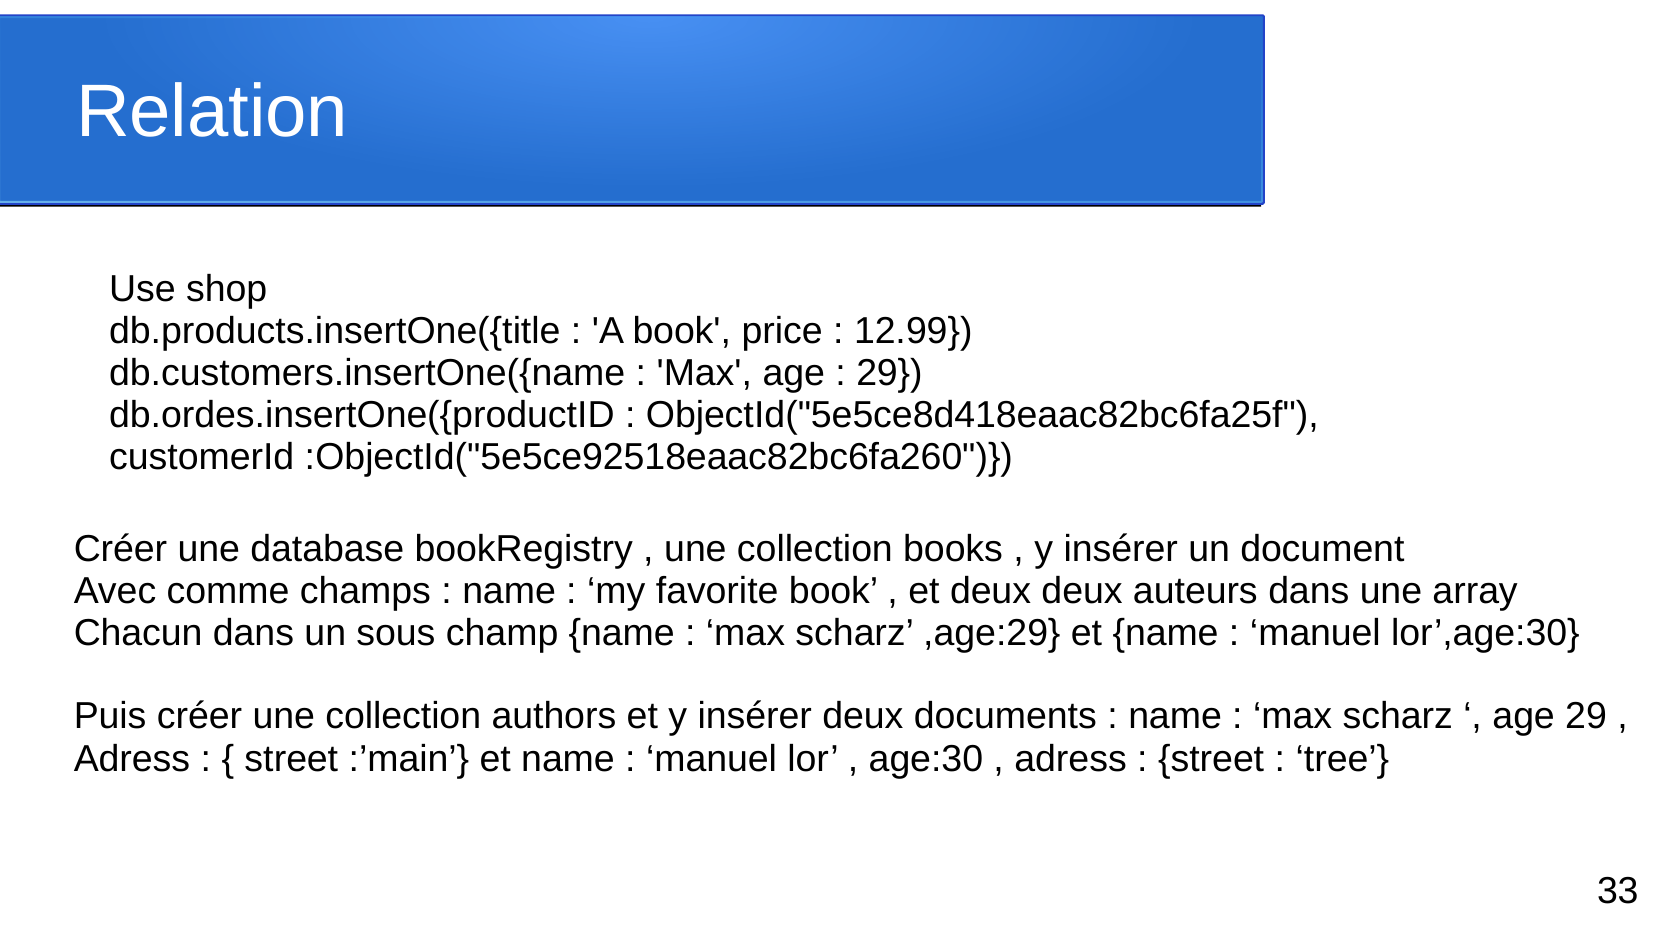

# Relation
Use shop
db.products.insertOne({title : 'A book', price : 12.99})
db.customers.insertOne({name : 'Max', age : 29})
db.ordes.insertOne({productID : ObjectId("5e5ce8d418eaac82bc6fa25f"),
customerId :ObjectId("5e5ce92518eaac82bc6fa260")})
Créer une database bookRegistry , une collection books , y insérer un document
Avec comme champs : name : ‘my favorite book’ , et deux deux auteurs dans une array
Chacun dans un sous champ {name : ‘max scharz’ ,age:29} et {name : ‘manuel lor’,age:30}
Puis créer une collection authors et y insérer deux documents : name : ‘max scharz ‘, age 29 ,
Adress : { street :’main’} et name : ‘manuel lor’ , age:30 , adress : {street : ‘tree’}
33